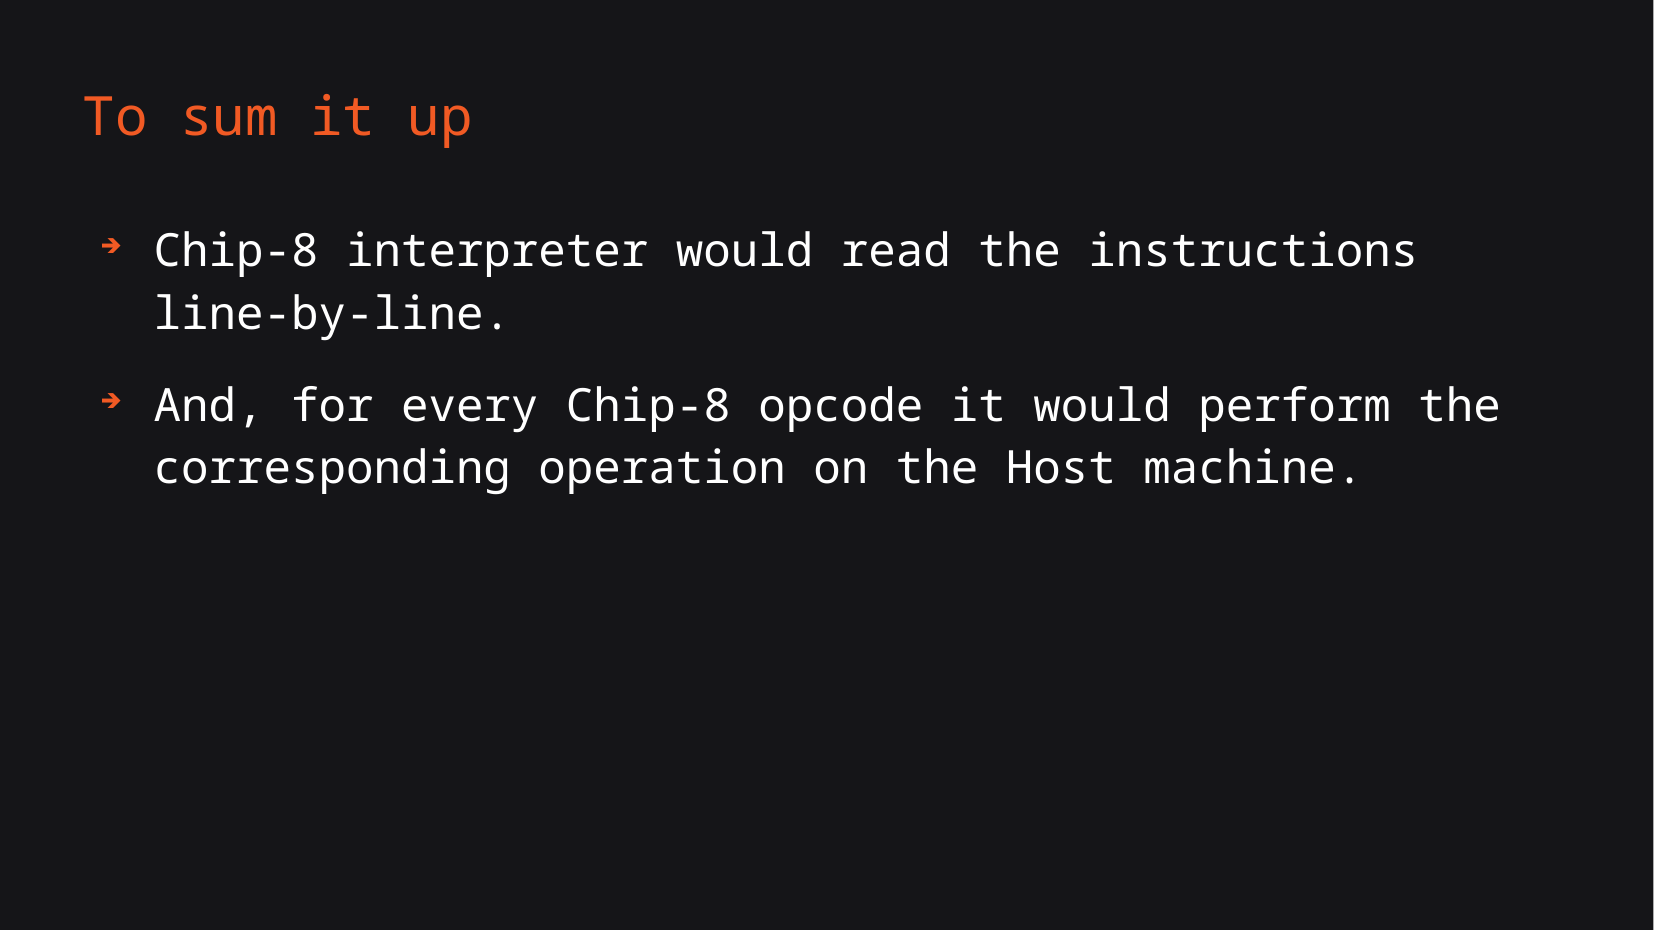

# To sum it up
Chip-8 interpreter would read the instructions line-by-line.
And, for every Chip-8 opcode it would perform the corresponding operation on the Host machine.